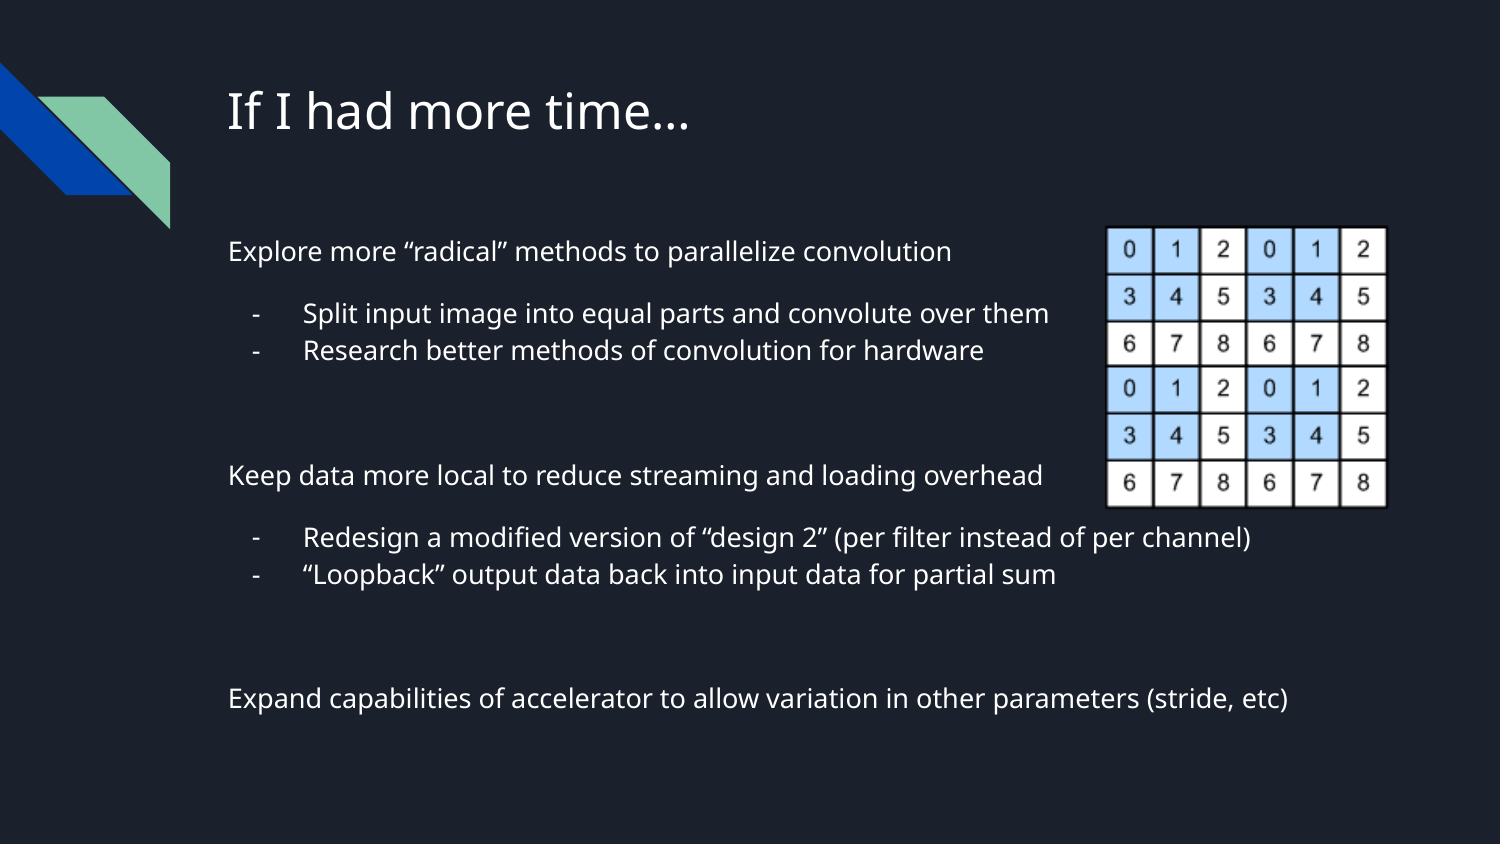

# If I had more time…
Explore more “radical” methods to parallelize convolution
Split input image into equal parts and convolute over them
Research better methods of convolution for hardware
Keep data more local to reduce streaming and loading overhead
Redesign a modified version of “design 2” (per filter instead of per channel)
“Loopback” output data back into input data for partial sum
Expand capabilities of accelerator to allow variation in other parameters (stride, etc)